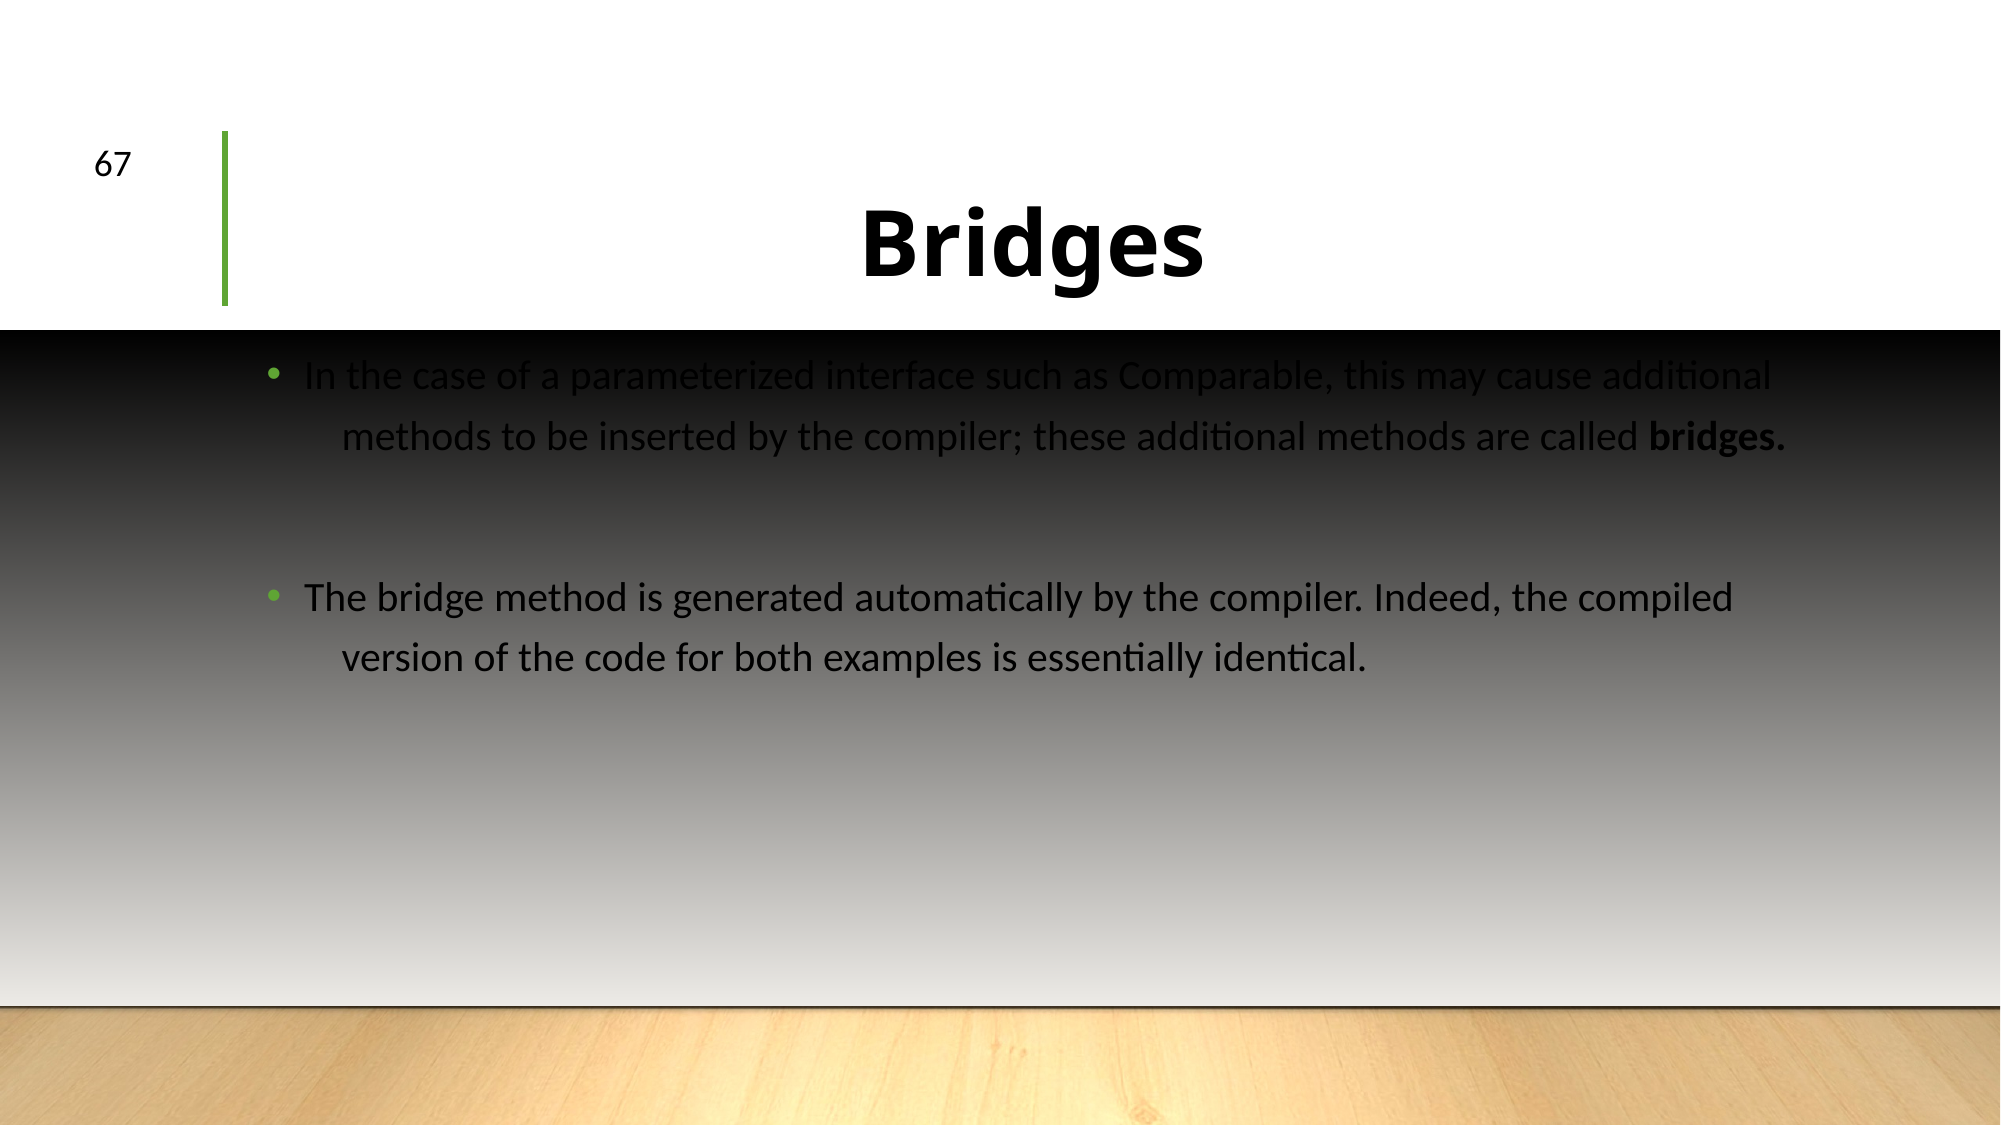

# Bridges
In the case of a parameterized interface such as Comparable, this may cause additional methods to be inserted by the compiler; these additional methods are called bridges.
The bridge method is generated automatically by the compiler. Indeed, the compiled version of the code for both examples is essentially identical.